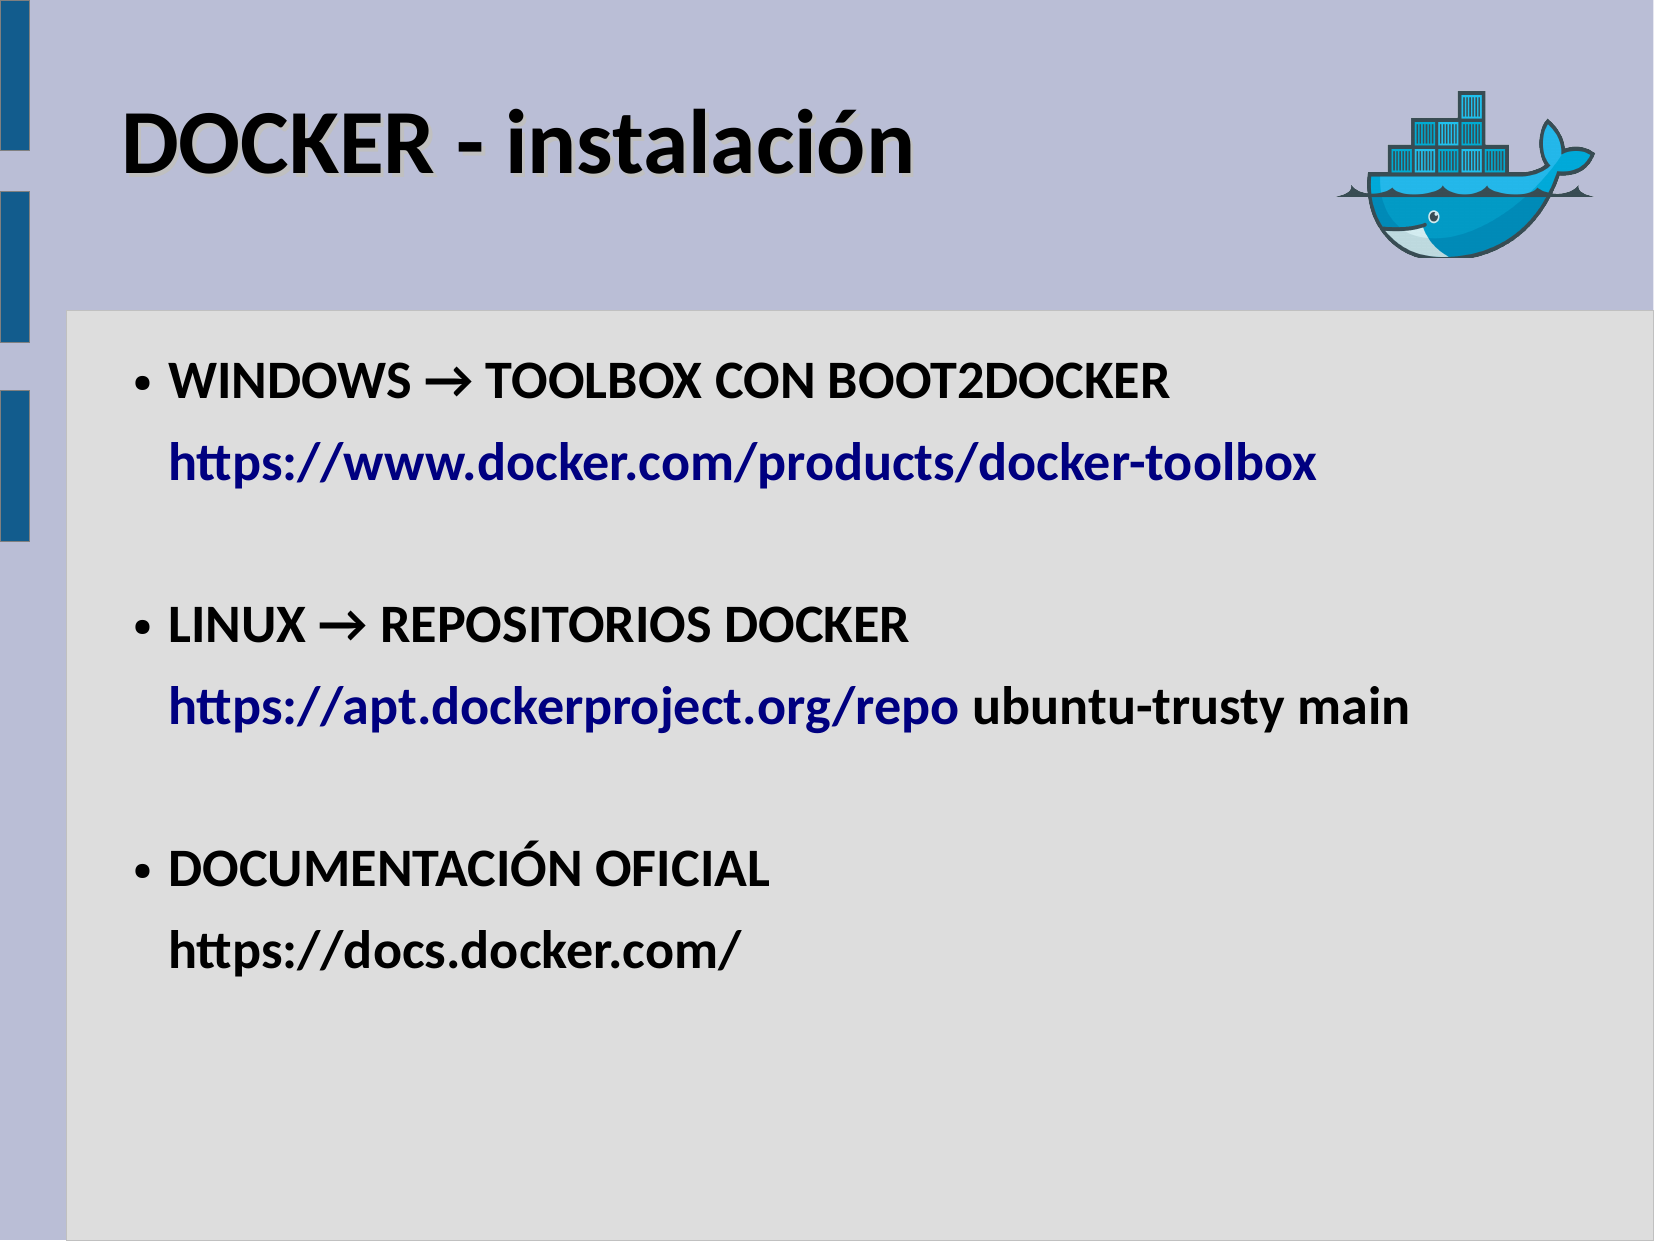

DOCKER - instalación
WINDOWS → TOOLBOX CON BOOT2DOCKER
https://www.docker.com/products/docker-toolbox
LINUX → REPOSITORIOS DOCKER
https://apt.dockerproject.org/repo ubuntu-trusty main
DOCUMENTACIÓN OFICIAL
https://docs.docker.com/